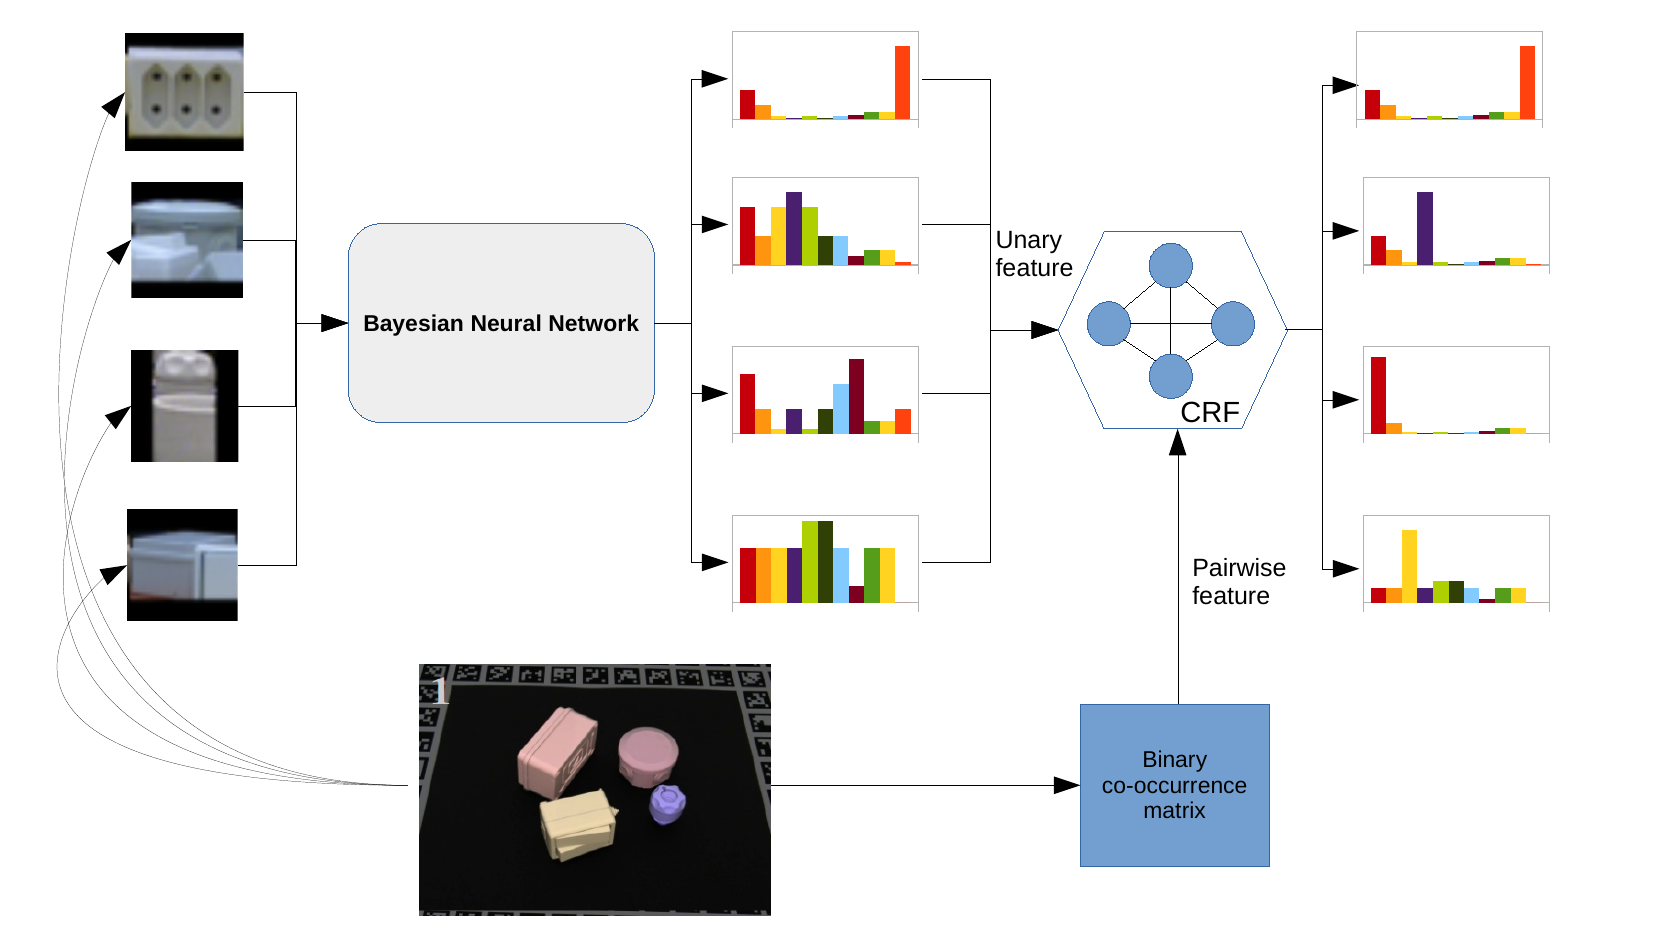

### Chart
| Category | | | Column 3 | | | | | | | | |
|---|---|---|---|---|---|---|---|---|---|---|---|
| | 0.2 | 0.1 | 0.02 | 0.01 | 0.02 | 0.01 | 0.02 | 0.03 | 0.05 | 0.05 | 0.5 |
### Chart
| Category | | | Column 3 | | | | | | | | |
|---|---|---|---|---|---|---|---|---|---|---|---|
| | 0.2 | 0.1 | 0.02 | 0.01 | 0.02 | 0.01 | 0.02 | 0.03 | 0.05 | 0.05 | 0.5 |
### Chart
| Category | | | Column 3 | | | | | | | | |
|---|---|---|---|---|---|---|---|---|---|---|---|
| | 0.2 | 0.1 | 0.2 | 0.25 | 0.2 | 0.1 | 0.1 | 0.03 | 0.05 | 0.05 | 0.01 |
### Chart
| Category | | | Column 3 | | | | | | | | |
|---|---|---|---|---|---|---|---|---|---|---|---|
| | 0.2 | 0.1 | 0.02 | 0.5 | 0.02 | 0.01 | 0.02 | 0.03 | 0.05 | 0.05 | 0.01 |
Unary feature
Bayesian Neural Network
	CRF
### Chart
| Category | | | Column 3 | | | | | | | | |
|---|---|---|---|---|---|---|---|---|---|---|---|
| | 0.24 | 0.1 | 0.02 | 0.1 | 0.02 | 0.1 | 0.2 | 0.3 | 0.05 | 0.05 | 0.1 |
### Chart
| Category | | | Column 3 | | | | | | | | |
|---|---|---|---|---|---|---|---|---|---|---|---|
| | 0.7 | 0.1 | 0.02 | 0.01 | 0.02 | 0.01 | 0.02 | 0.03 | 0.05 | 0.05 | 0.0 |
### Chart
| Category | | | Column 3 | | | | | | | | |
|---|---|---|---|---|---|---|---|---|---|---|---|
| | 0.1 | 0.1 | 0.1 | 0.1 | 0.15 | 0.15 | 0.1 | 0.03 | 0.1 | 0.1 | 0.0 |
### Chart
| Category | | | Column 3 | | | | | | | | |
|---|---|---|---|---|---|---|---|---|---|---|---|
| | 0.1 | 0.1 | 0.5 | 0.1 | 0.15 | 0.15 | 0.1 | 0.03 | 0.1 | 0.1 | 0.0 |Pairwise feature
Binary
co-occurrence
matrix